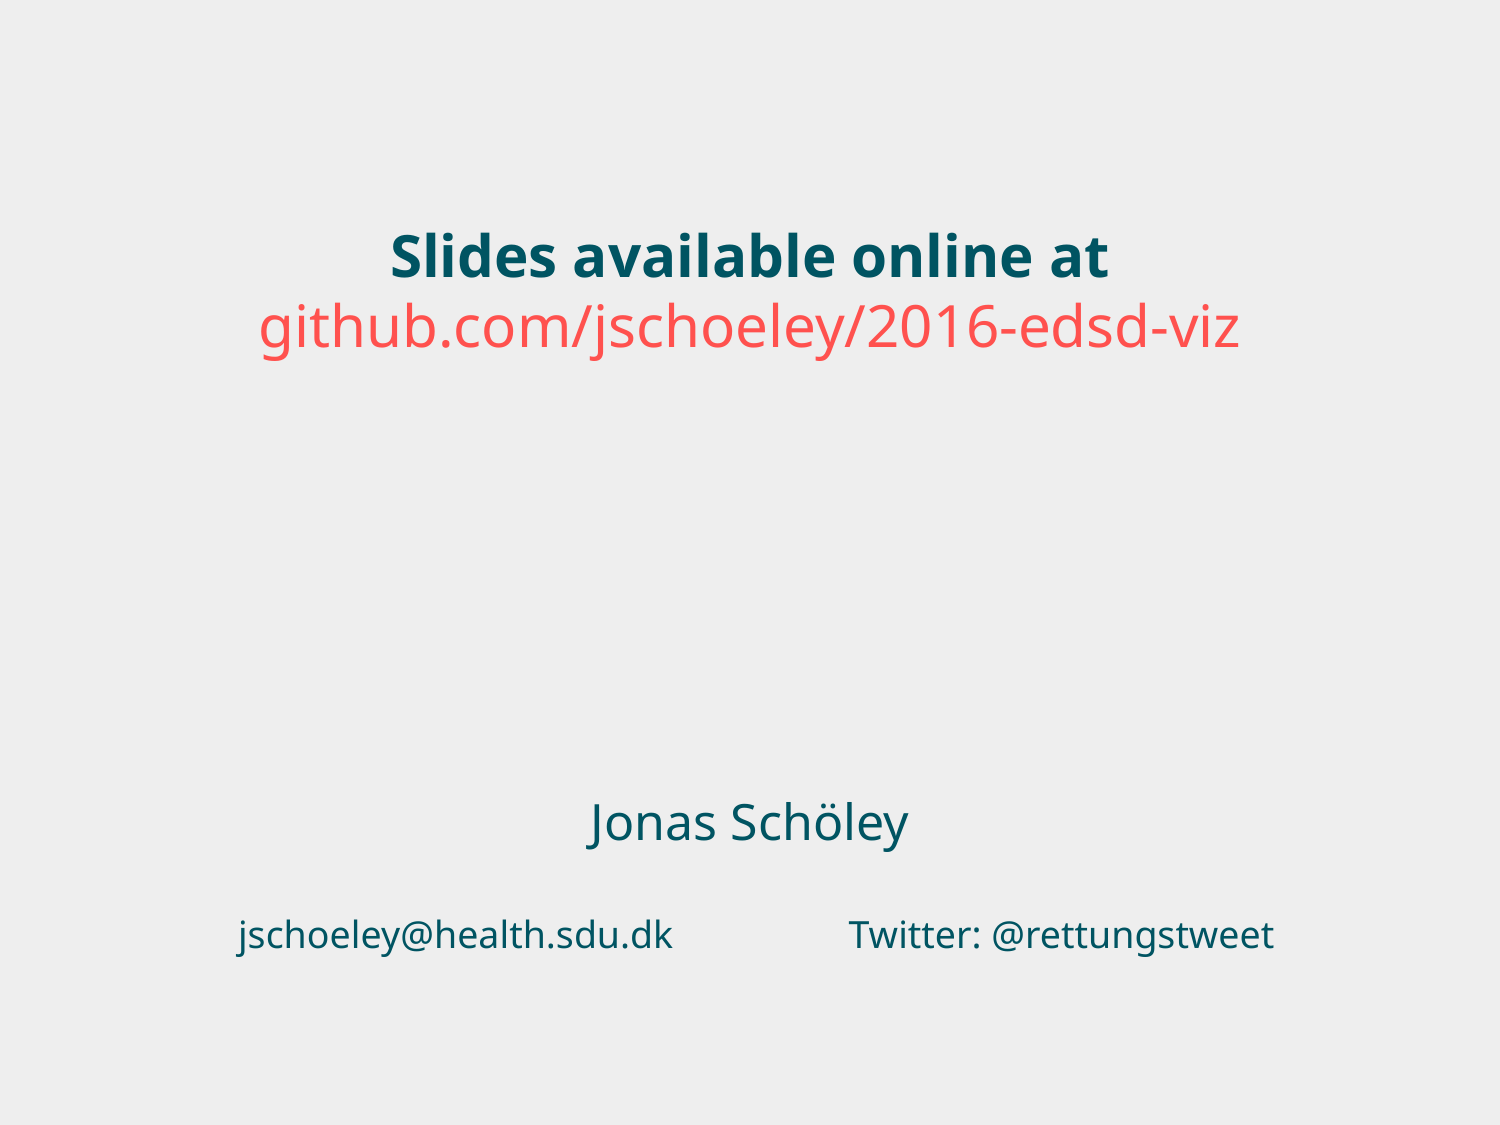

Slides available online at
github.com/jschoeley/2016-edsd-viz
Jonas Schöley
jschoeley@health.sdu.dk
Twitter: @rettungstweet